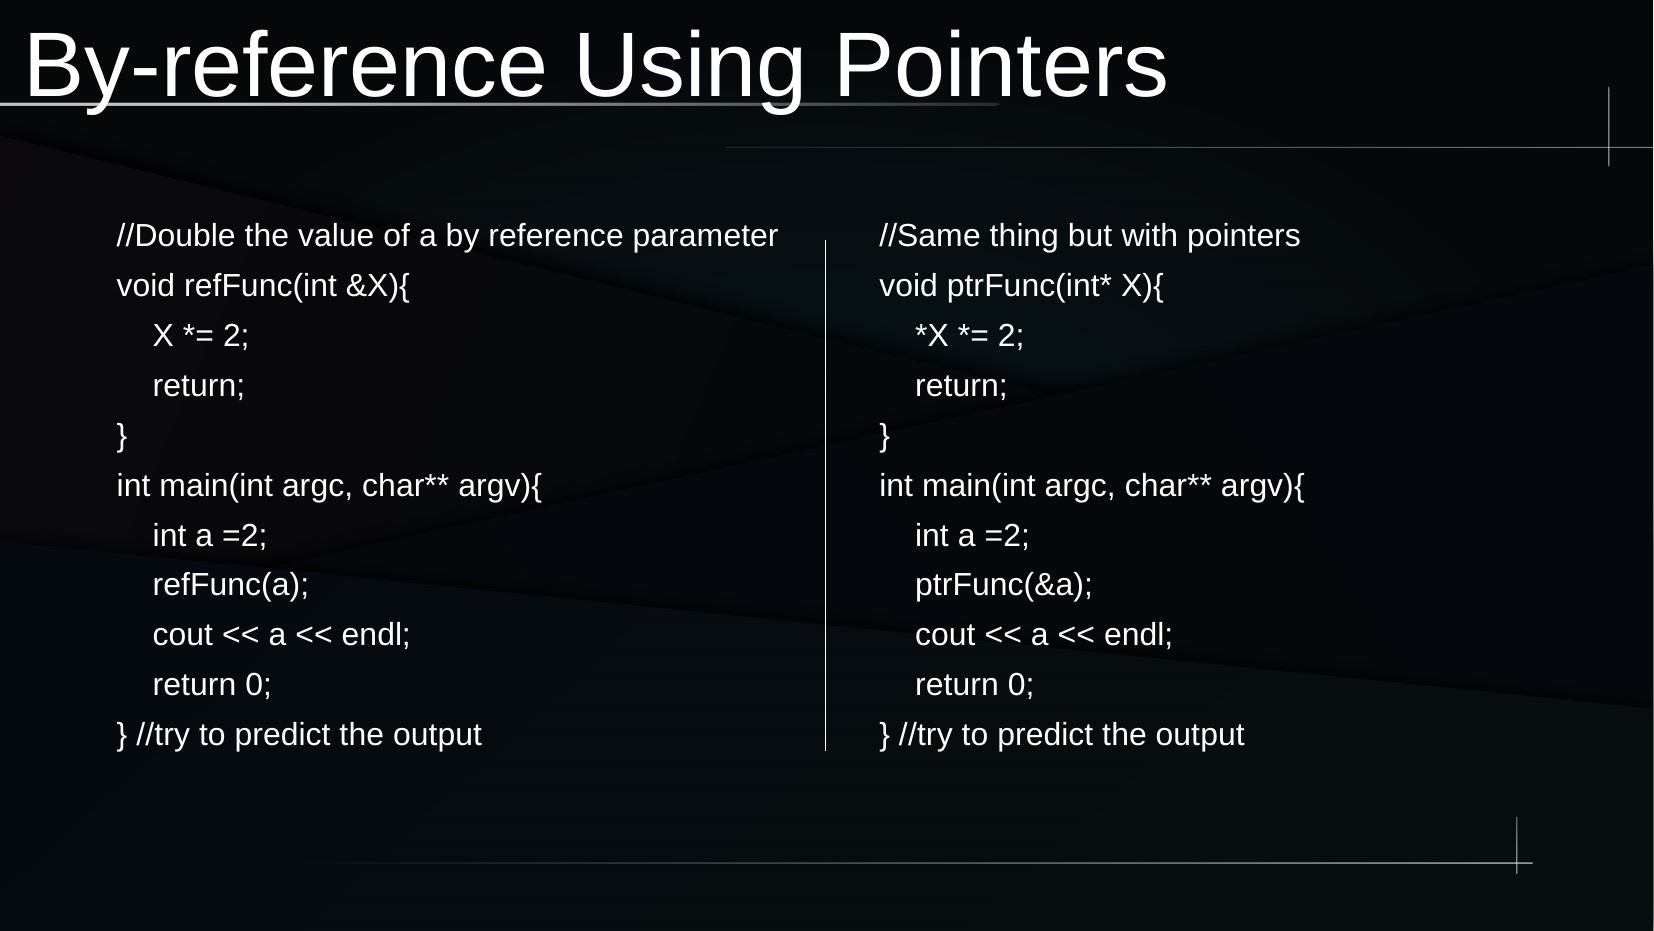

# By-reference Using Pointers
//Double the value of a by reference parameter
void refFunc(int &X){
 X *= 2;
 return;
}
int main(int argc, char** argv){
 int a =2;
 refFunc(a);
 cout << a << endl;
 return 0;
} //try to predict the output
//Same thing but with pointers
void ptrFunc(int* X){
 *X *= 2;
 return;
}
int main(int argc, char** argv){
 int a =2;
 ptrFunc(&a);
 cout << a << endl;
 return 0;
} //try to predict the output